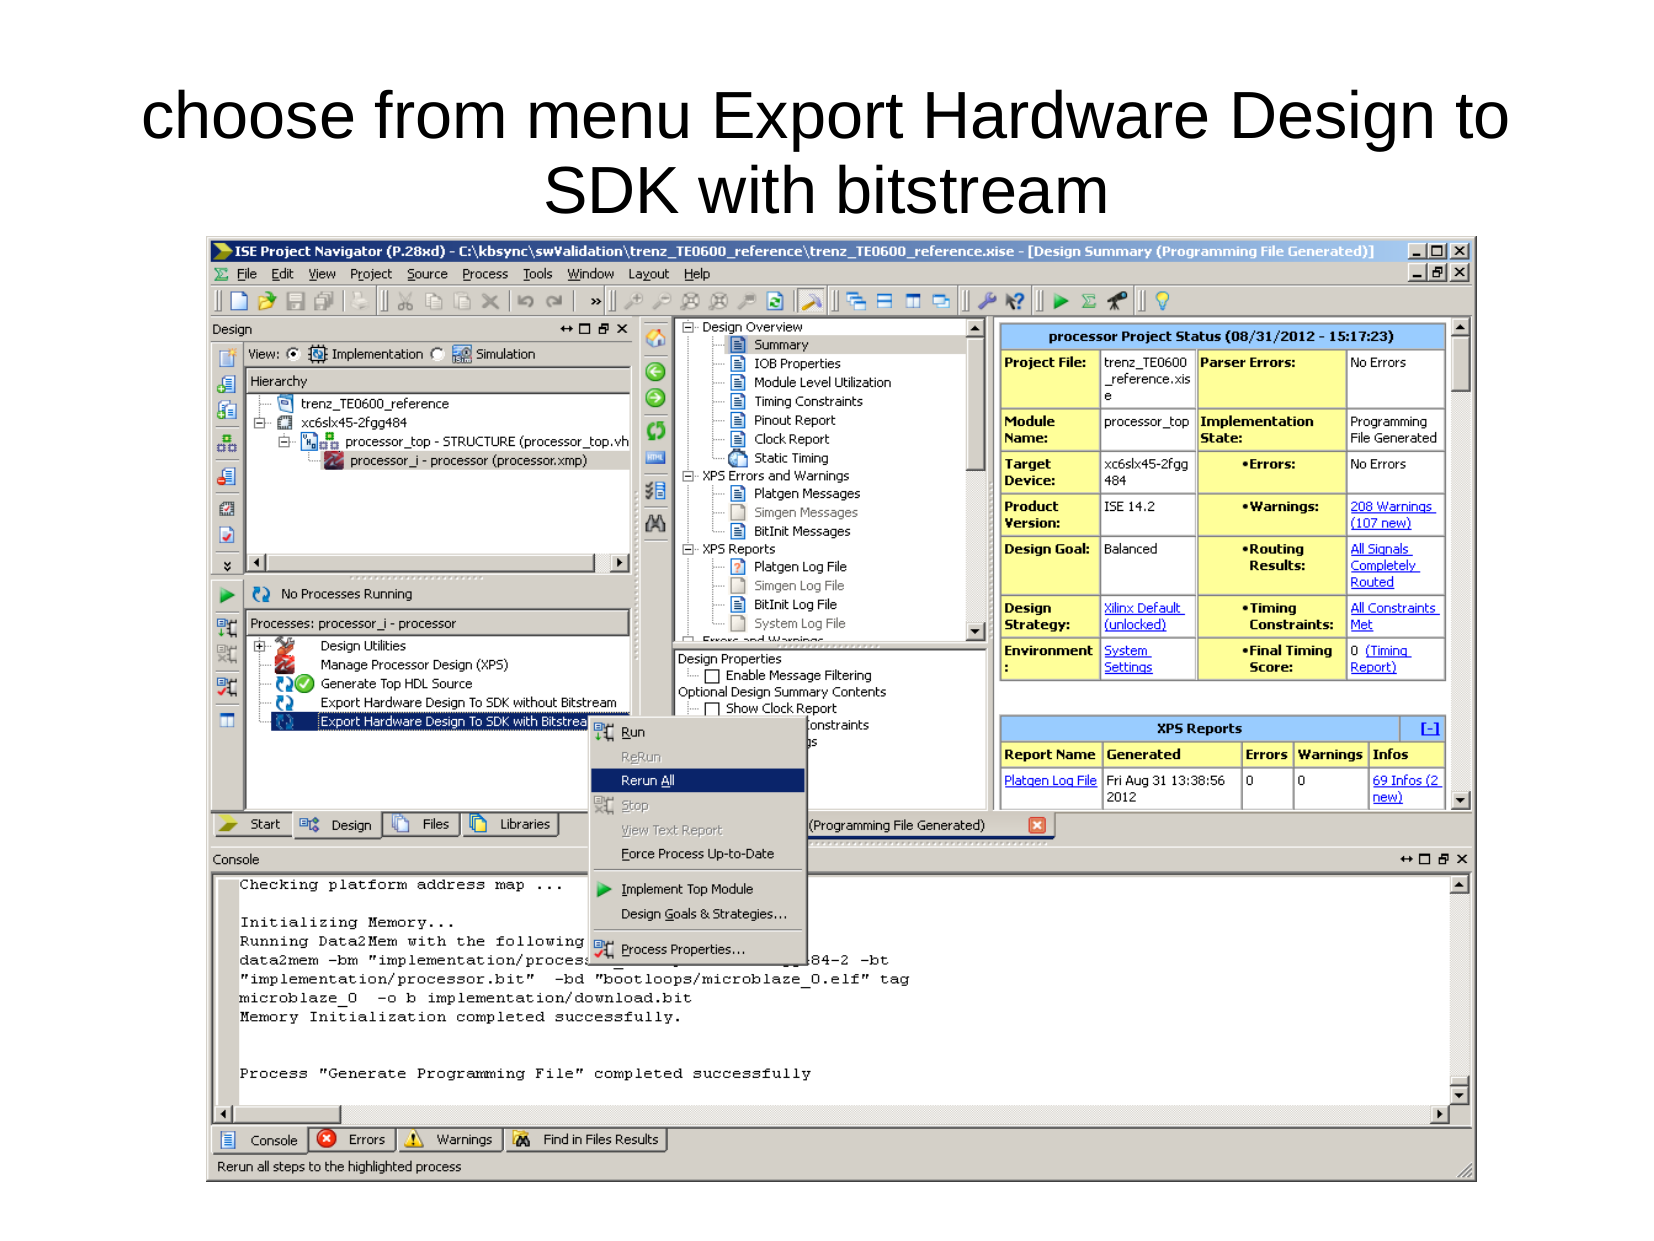

# choose from menu Export Hardware Design to SDK with bitstream